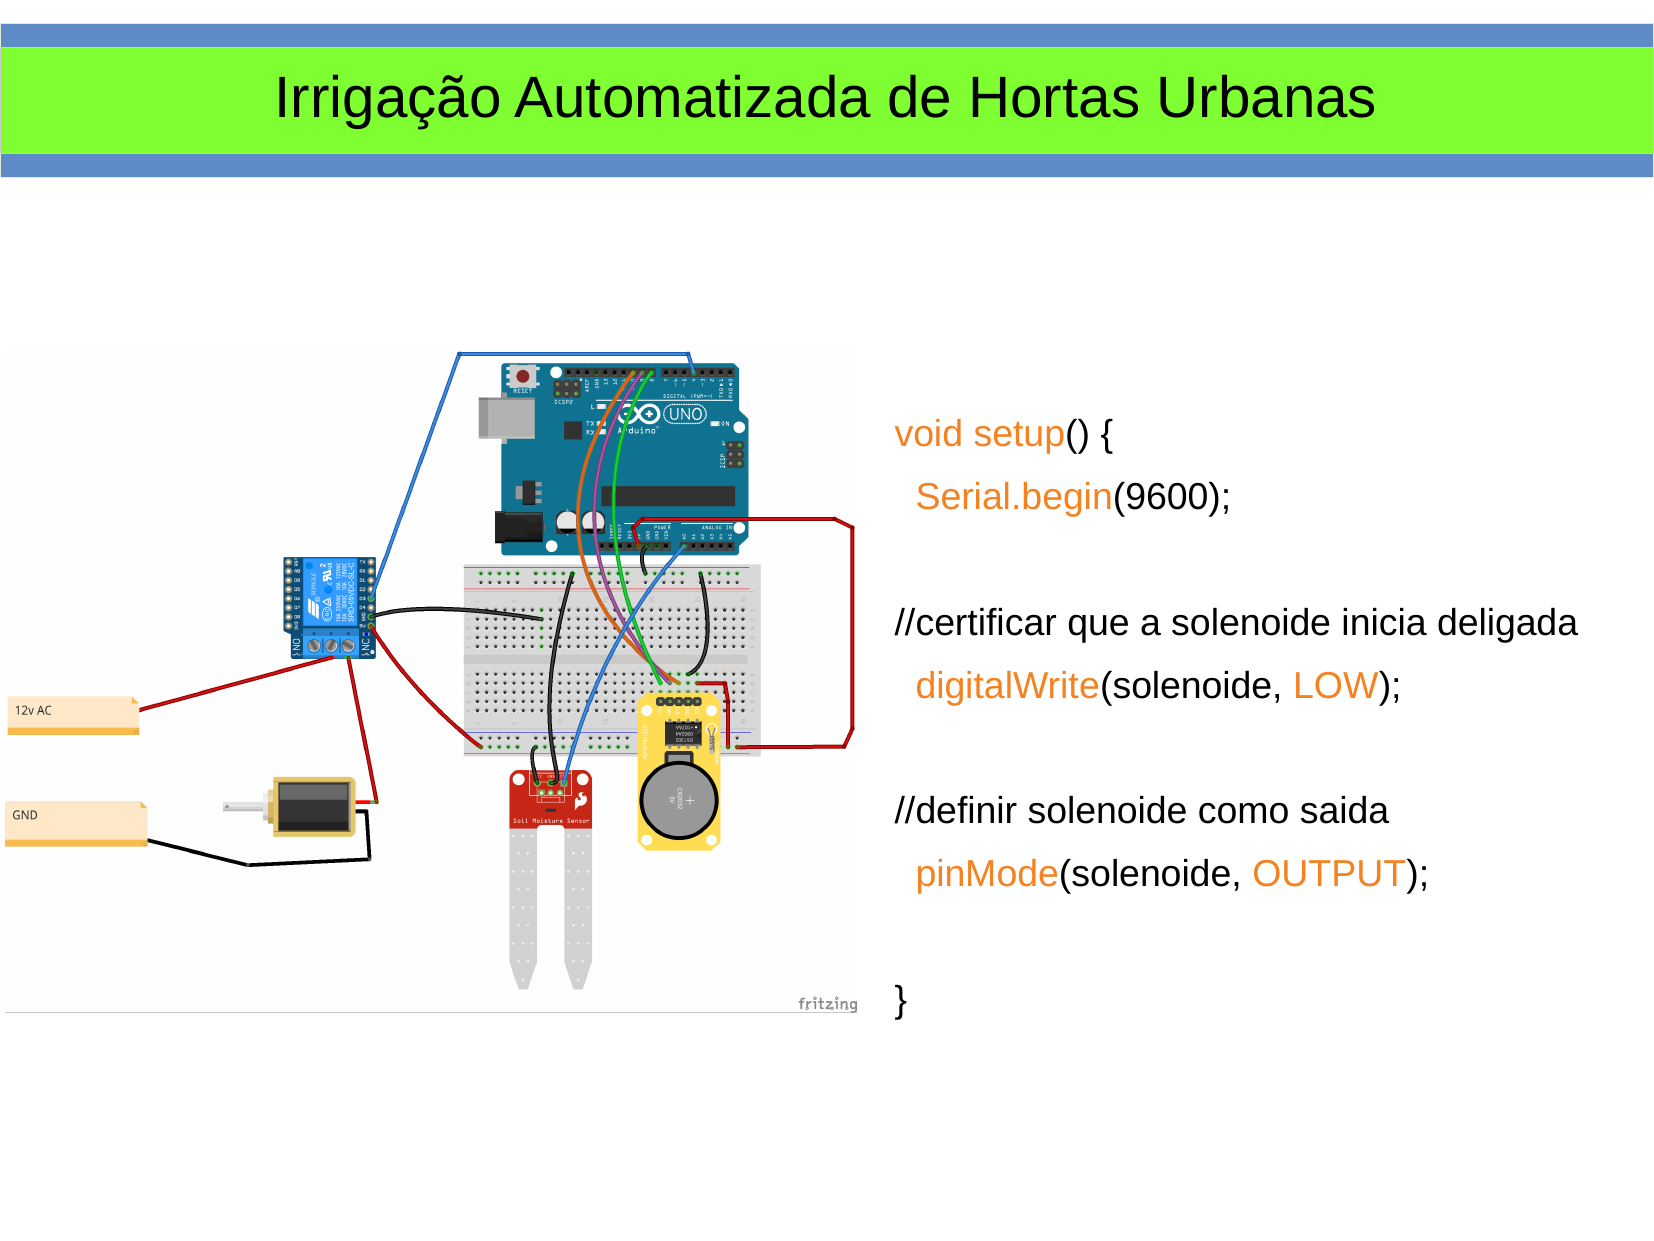

# Irrigação Automatizada de Hortas Urbanas
void setup() {
 Serial.begin(9600);
//certificar que a solenoide inicia deligada
 digitalWrite(solenoide, LOW);
//definir solenoide como saida
 pinMode(solenoide, OUTPUT);
}